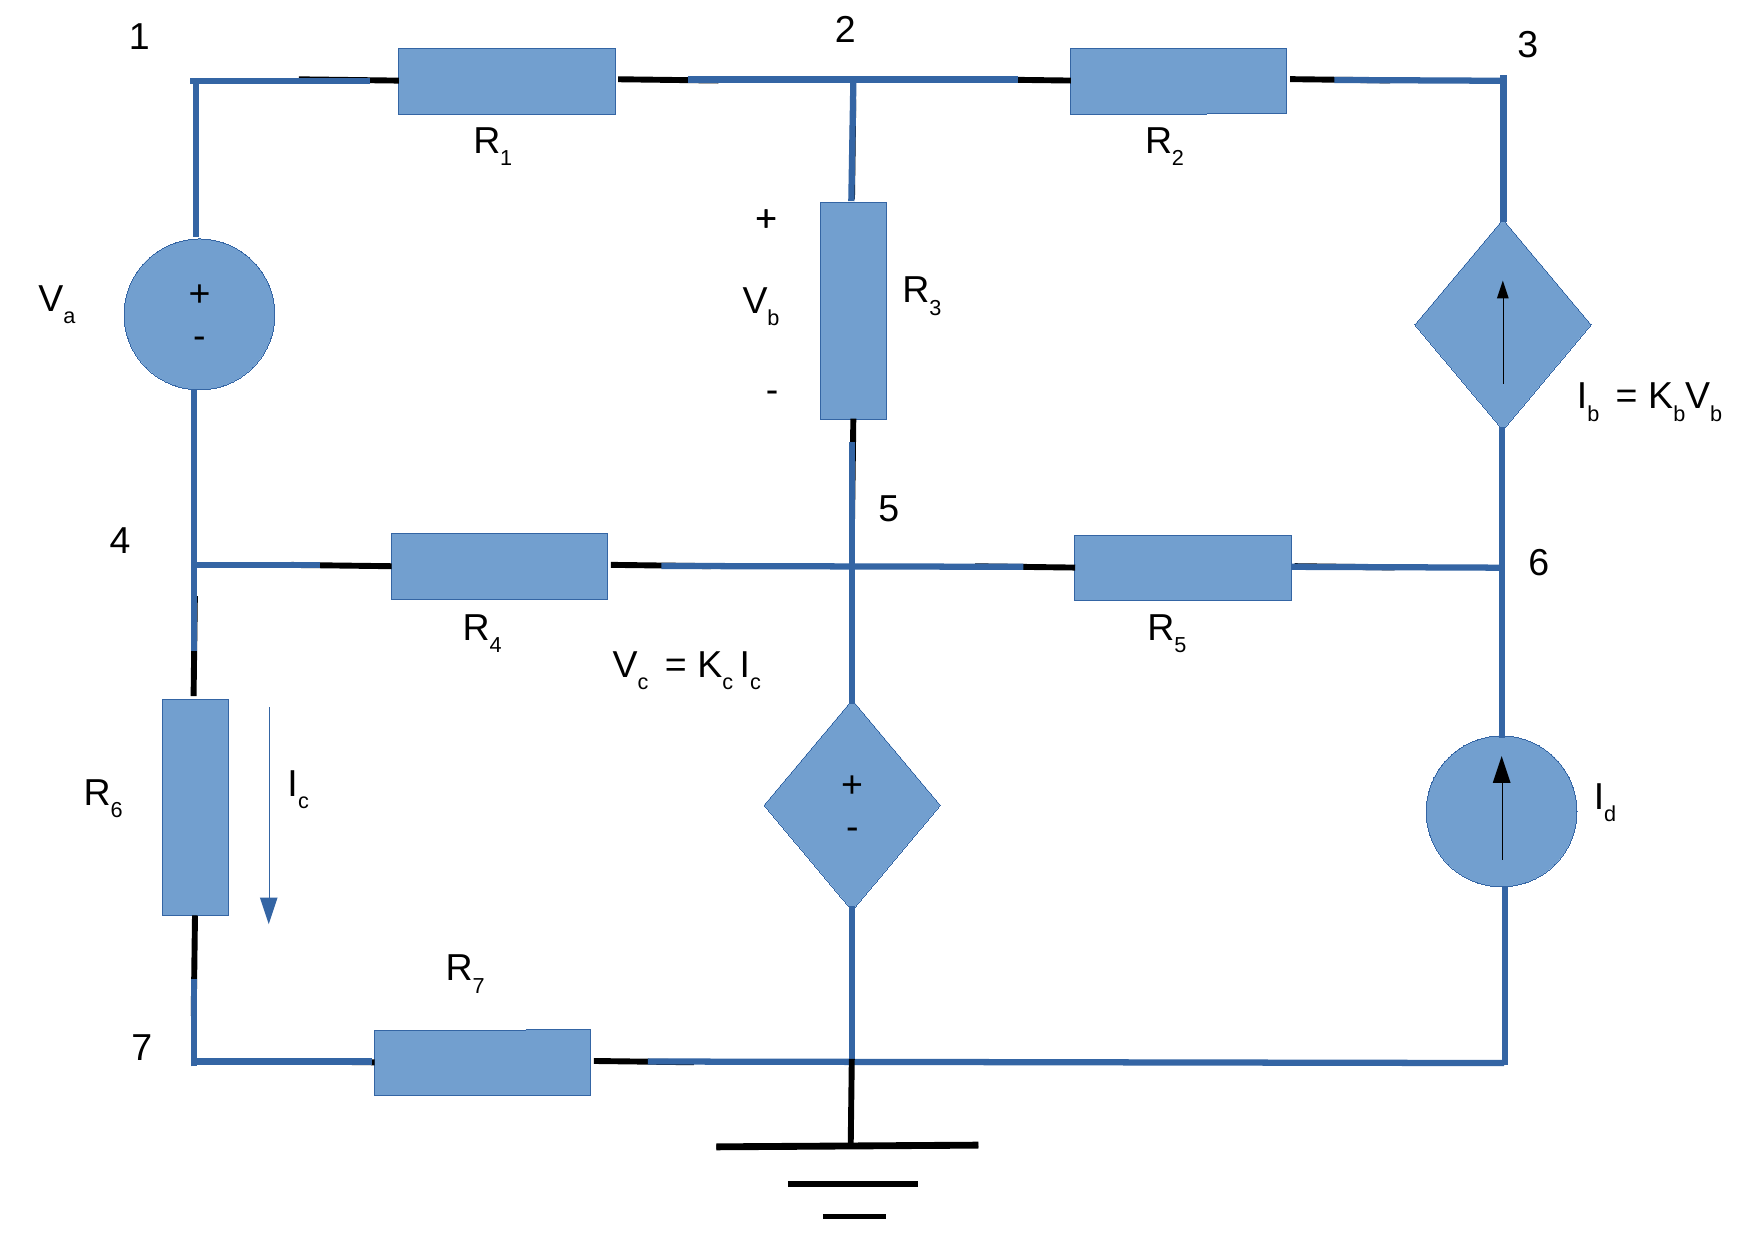

2
1
3
R1
R2
+
+
+
-
R3
Va
Vb
-
Ib = KbVb
5
4
6
R4
R5
Vc = Kc Ic
+
-
Ic
R6
Id
R7
7